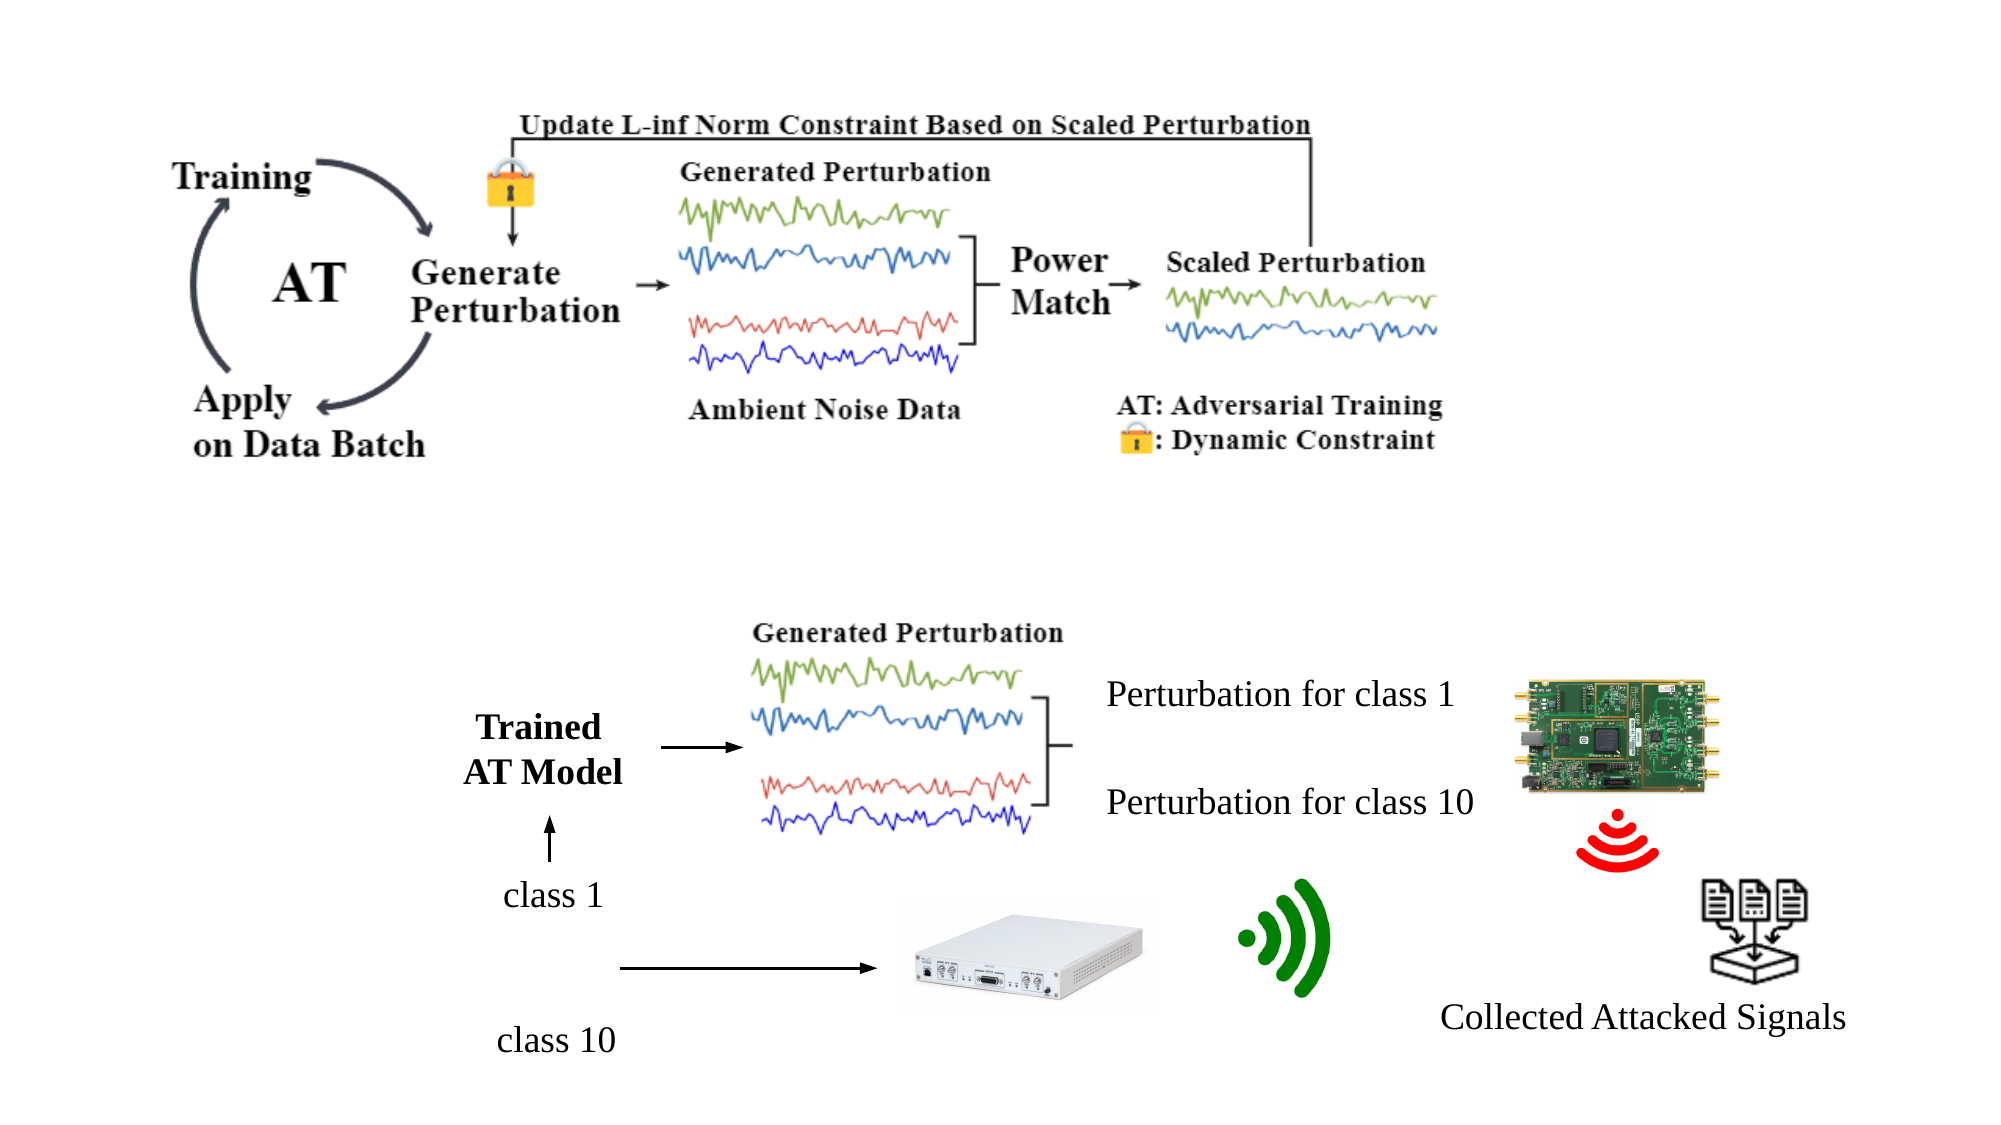

Perturbation for class 1
Trained
AT Model
Perturbation for class 10
class 1
Collected Attacked Signals
class 10